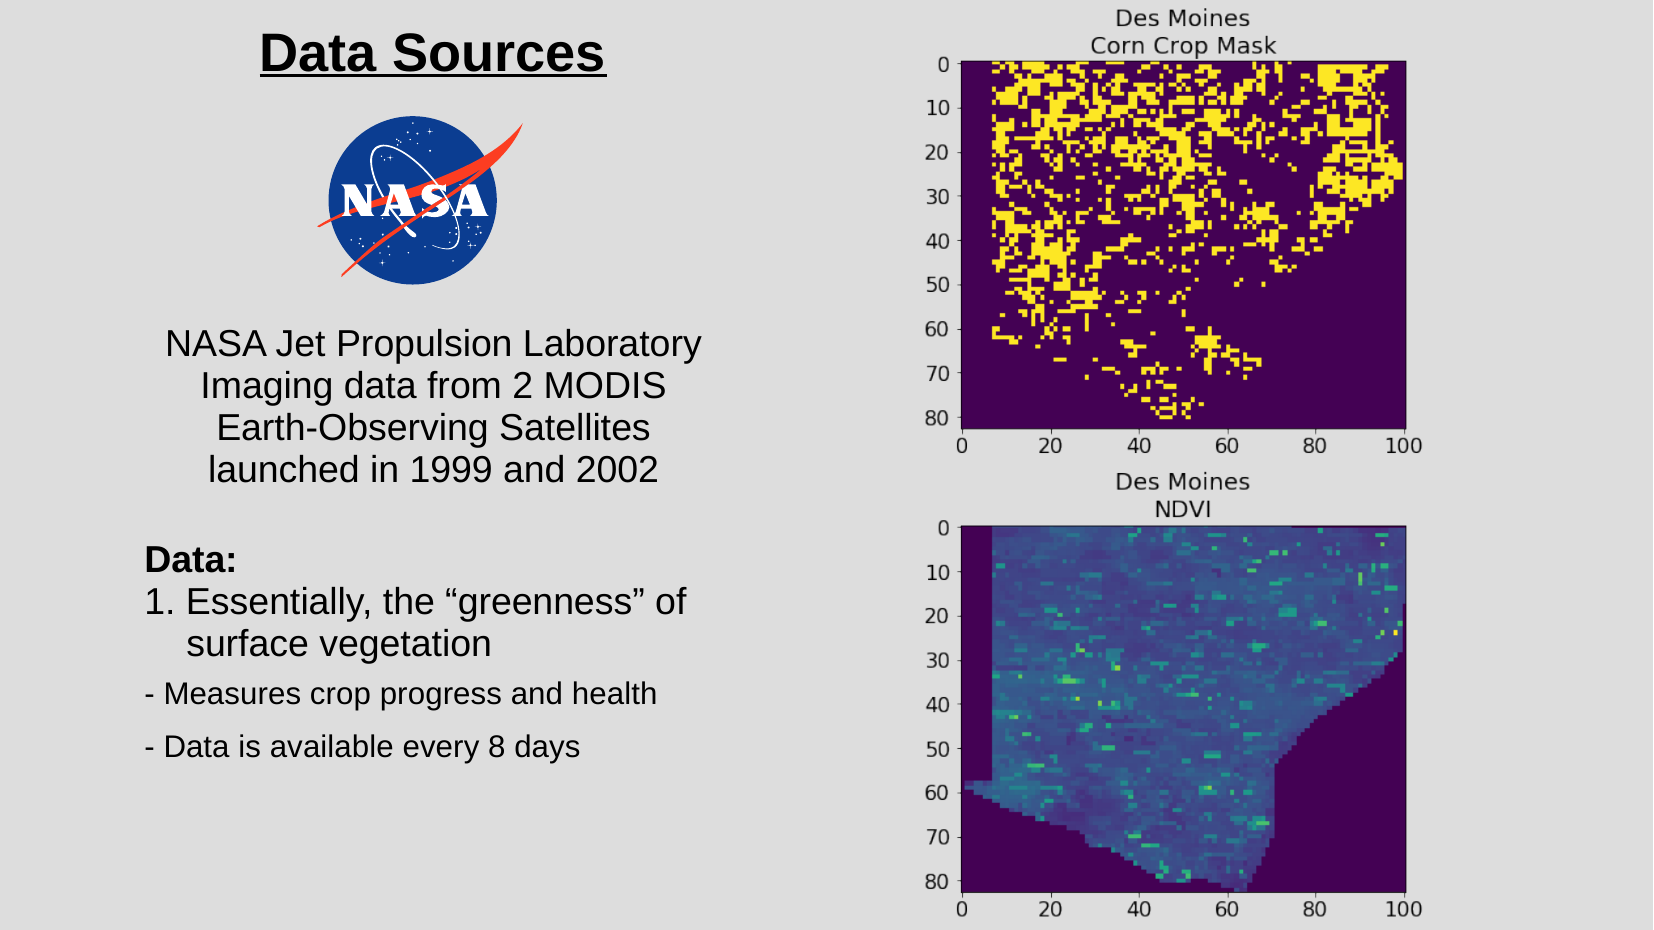

Data Sources
NASA Jet Propulsion Laboratory
Imaging data from 2 MODIS
Earth-Observing Satellites
launched in 1999 and 2002
Data:
1. Essentially, the “greenness” of
 surface vegetation
- Measures crop progress and health
- Data is available every 8 days